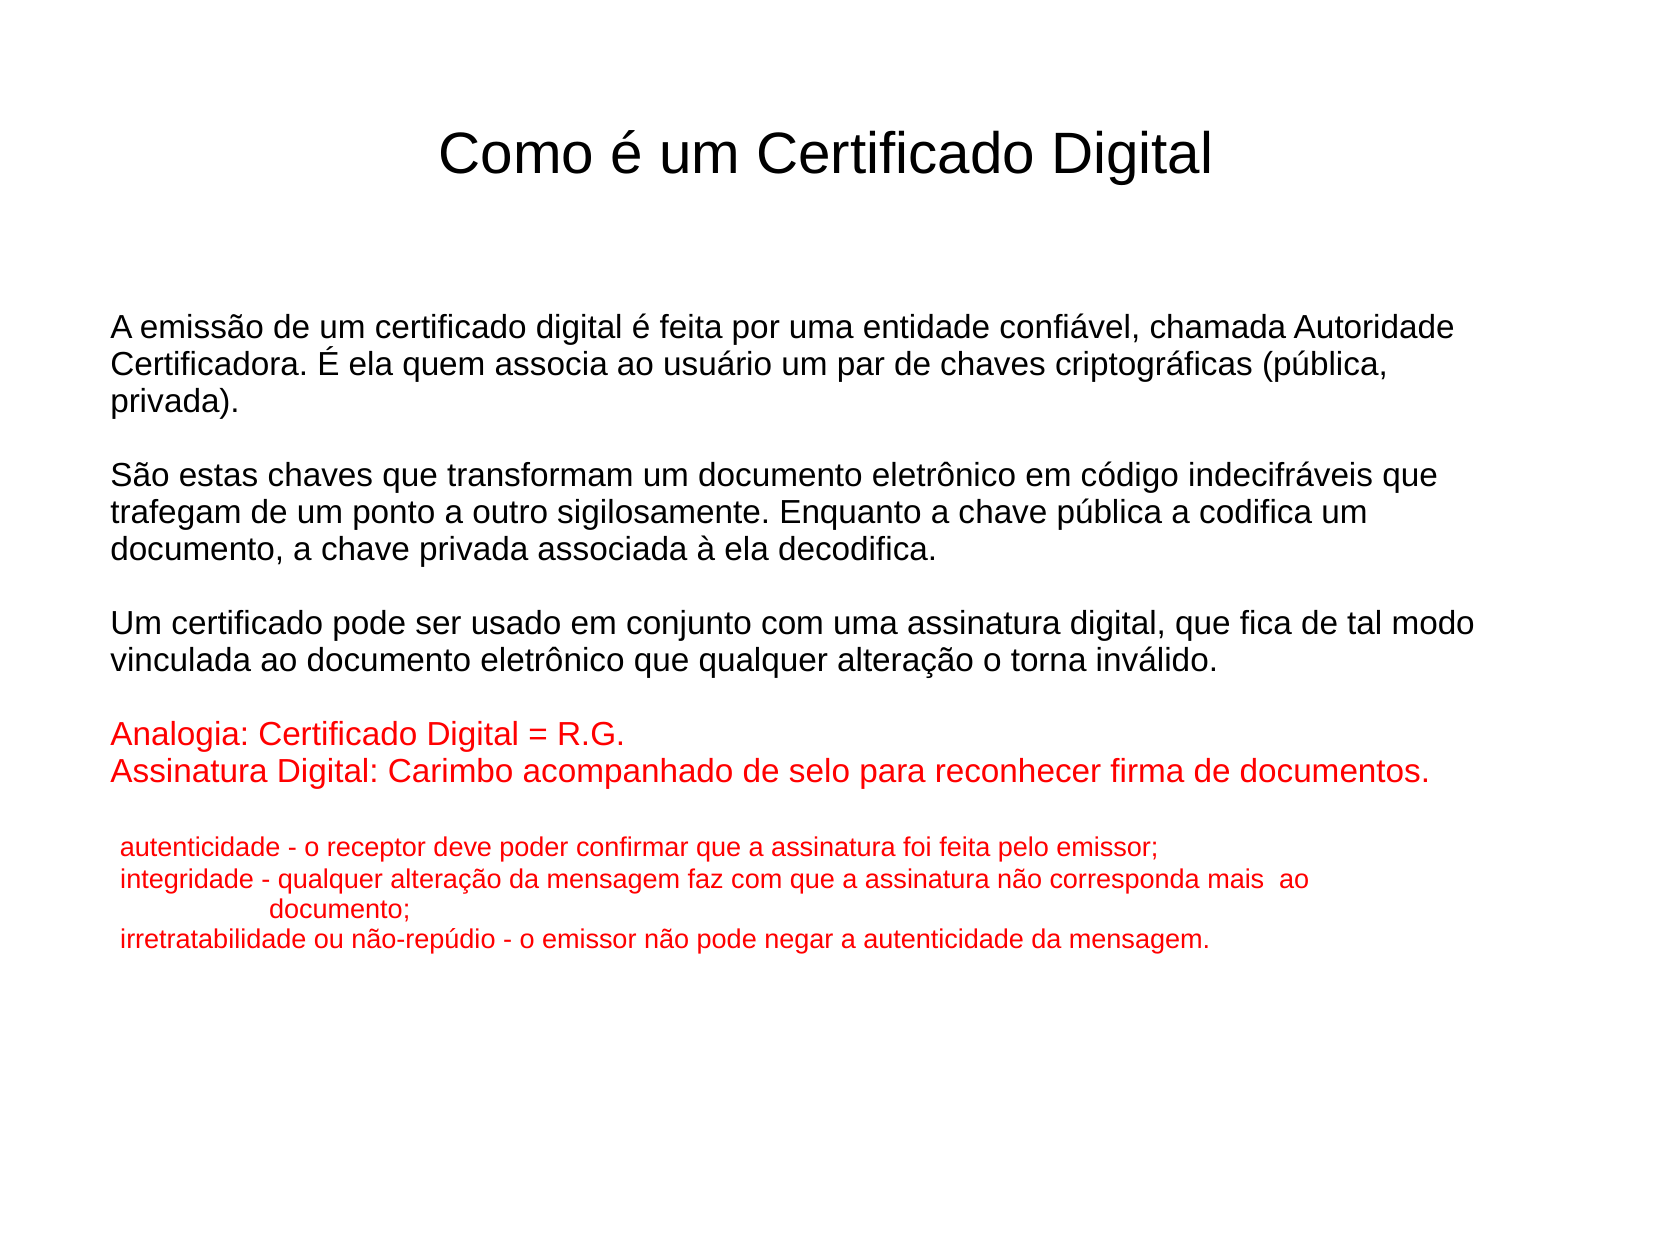

# Como é um Certificado Digital
 A emissão de um certificado digital é feita por uma entidade confiável, chamada Autoridade Certificadora. É ela quem associa ao usuário um par de chaves criptográficas (pública, privada).
 São estas chaves que transformam um documento eletrônico em código indecifráveis que 	 trafegam de um ponto a outro sigilosamente. Enquanto a chave pública a codifica um 	 documento, a chave privada associada à ela decodifica.
 Um certificado pode ser usado em conjunto com uma assinatura digital, que fica de tal modo 	 vinculada ao documento eletrônico que qualquer alteração o torna inválido.
 Analogia: Certificado Digital = R.G.
 Assinatura Digital: Carimbo acompanhado de selo para reconhecer firma de documentos.
 autenticidade - o receptor deve poder confirmar que a assinatura foi feita pelo emissor;
 integridade - qualquer alteração da mensagem faz com que a assinatura não corresponda mais ao 		 documento;
 irretratabilidade ou não-repúdio - o emissor não pode negar a autenticidade da mensagem.